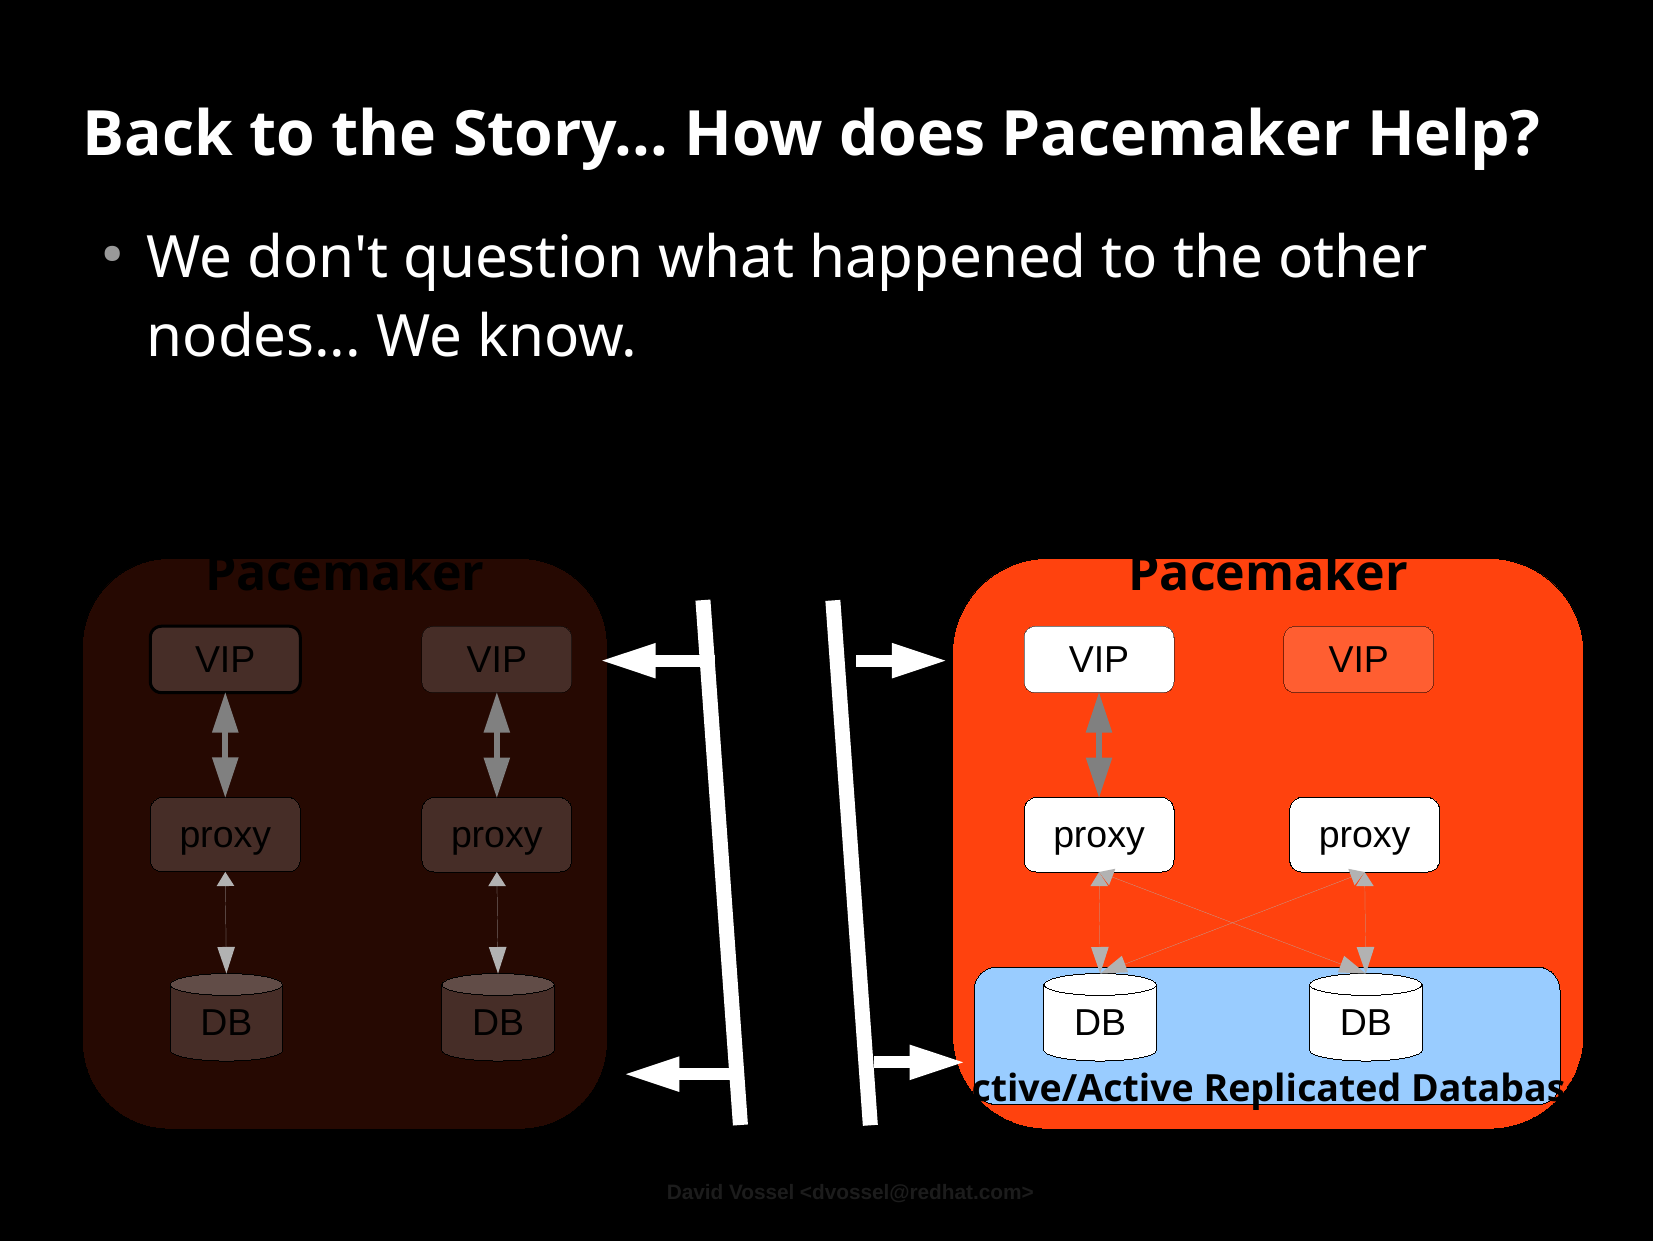

Back to the Story... How does Pacemaker Help?
# We don't question what happened to the other nodes... We know.
Pacemaker
Pacemaker
VIP
VIP
VIP
VIP
proxy
proxy
proxy
proxy
Active/Active Replicated Database
DB
DB
DB
DB